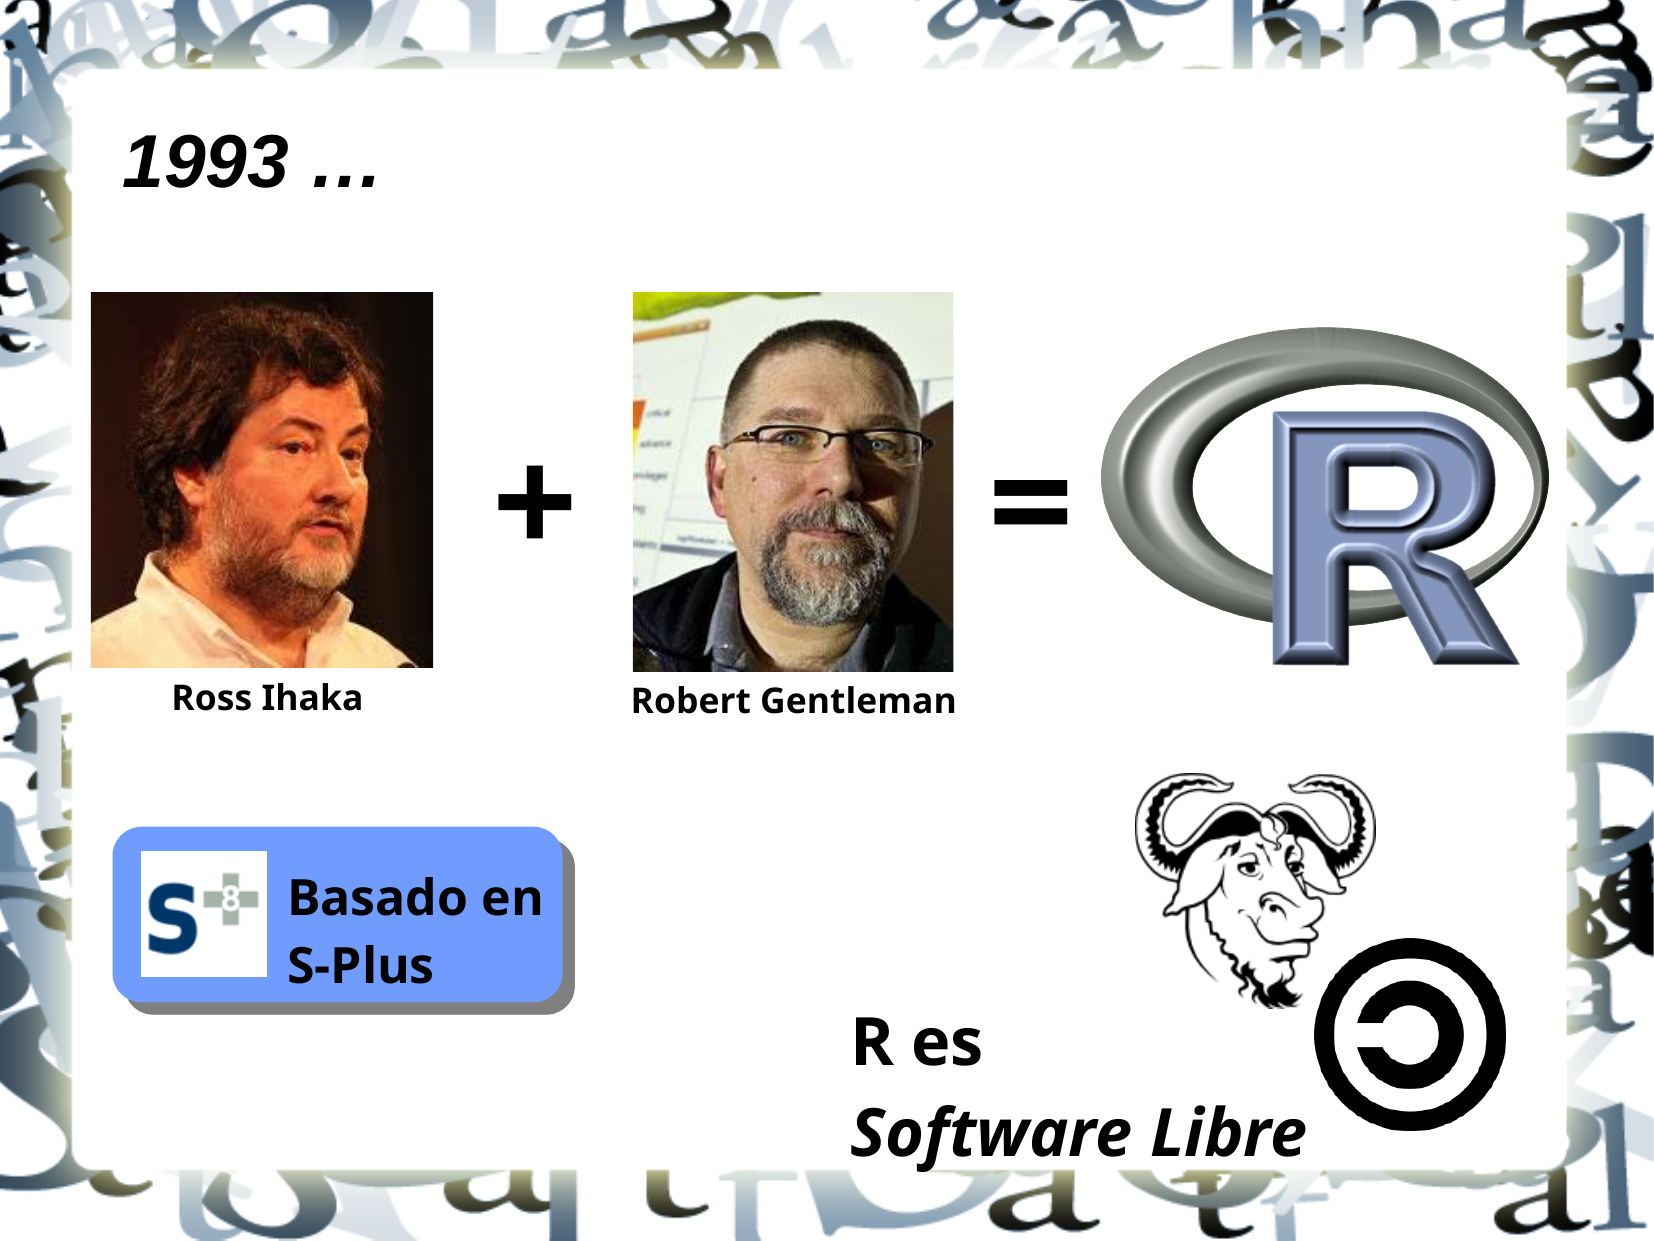

1993 …
Ross Ihaka
Robert Gentleman
+
=
Basado en S-Plus
R es
Software Libre